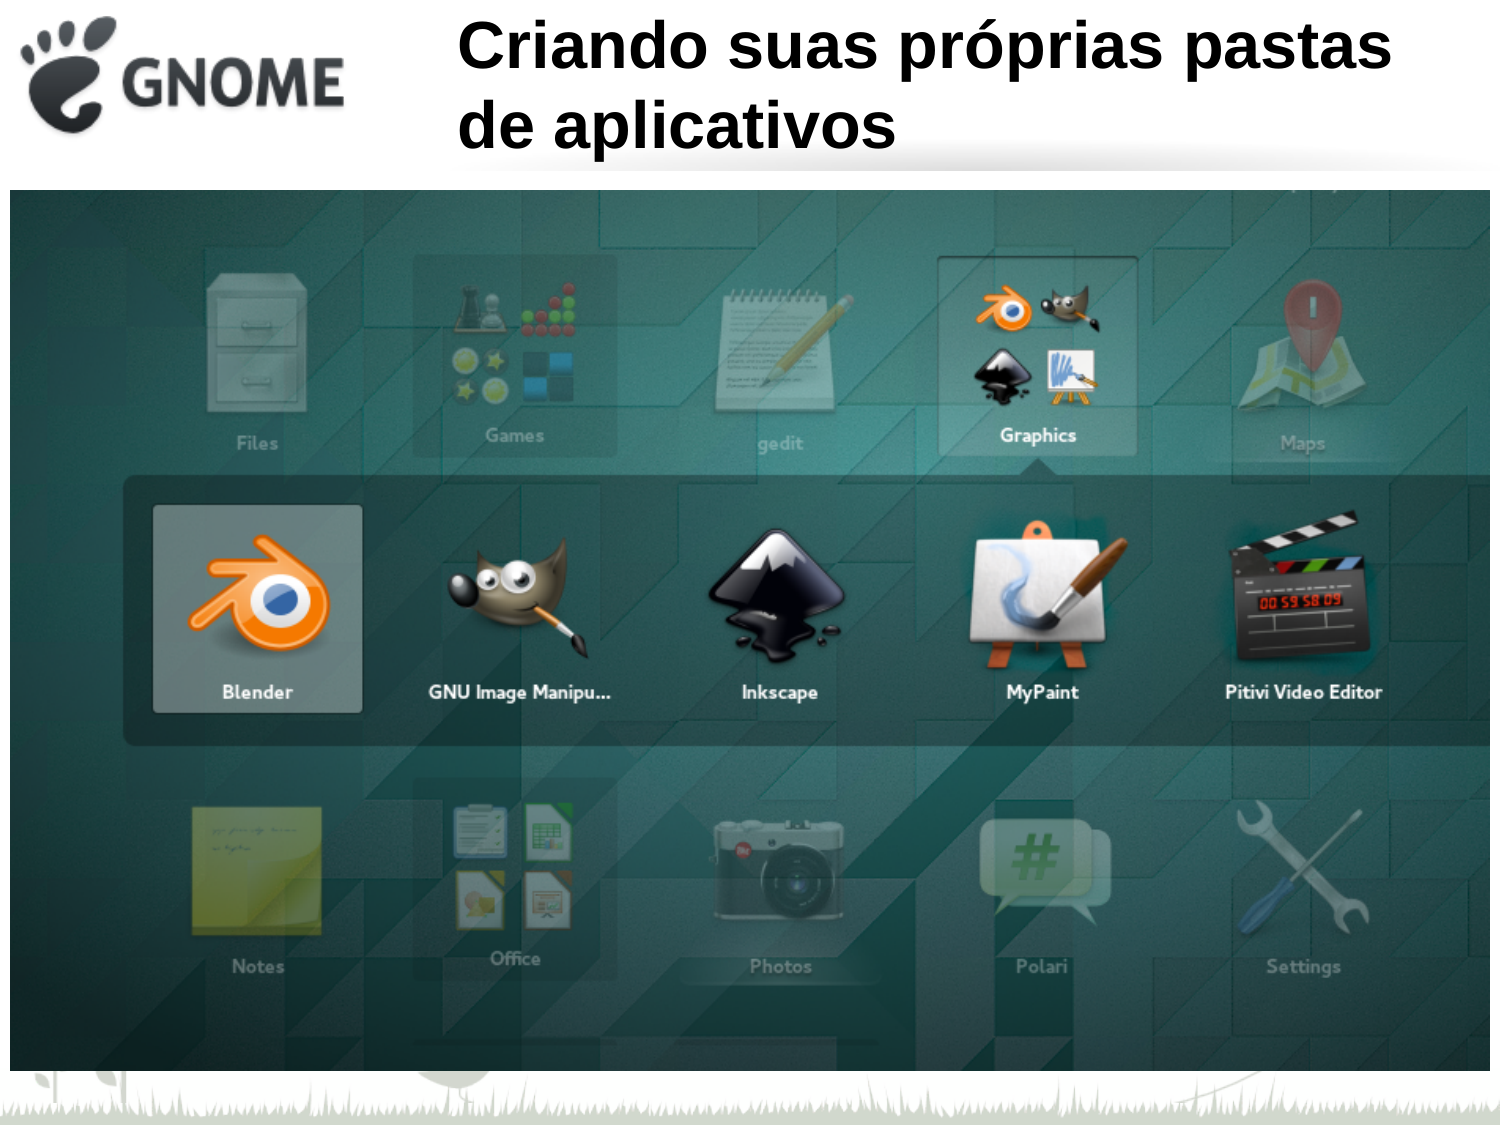

# Criando suas próprias pastas de aplicativos